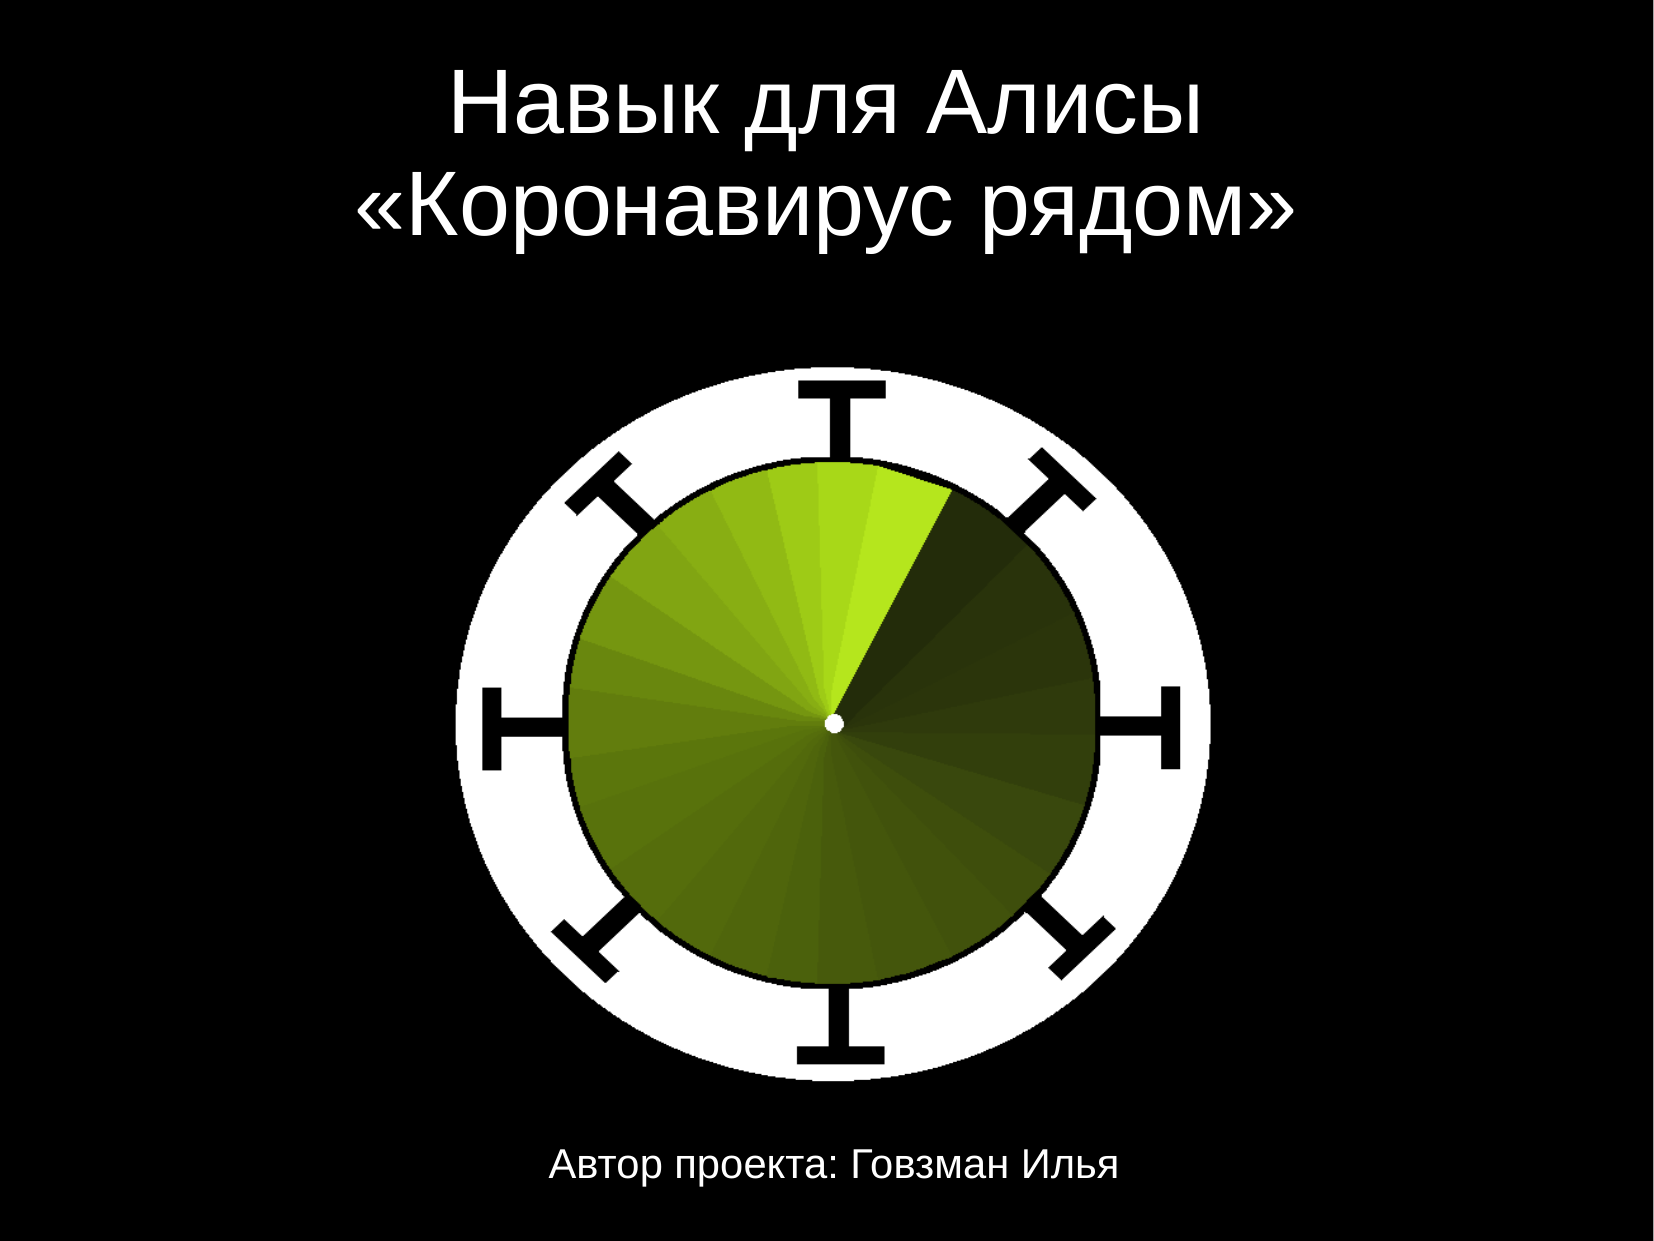

# Навык для Алисы «Коронавирус рядом»
Автор проекта: Говзман Илья